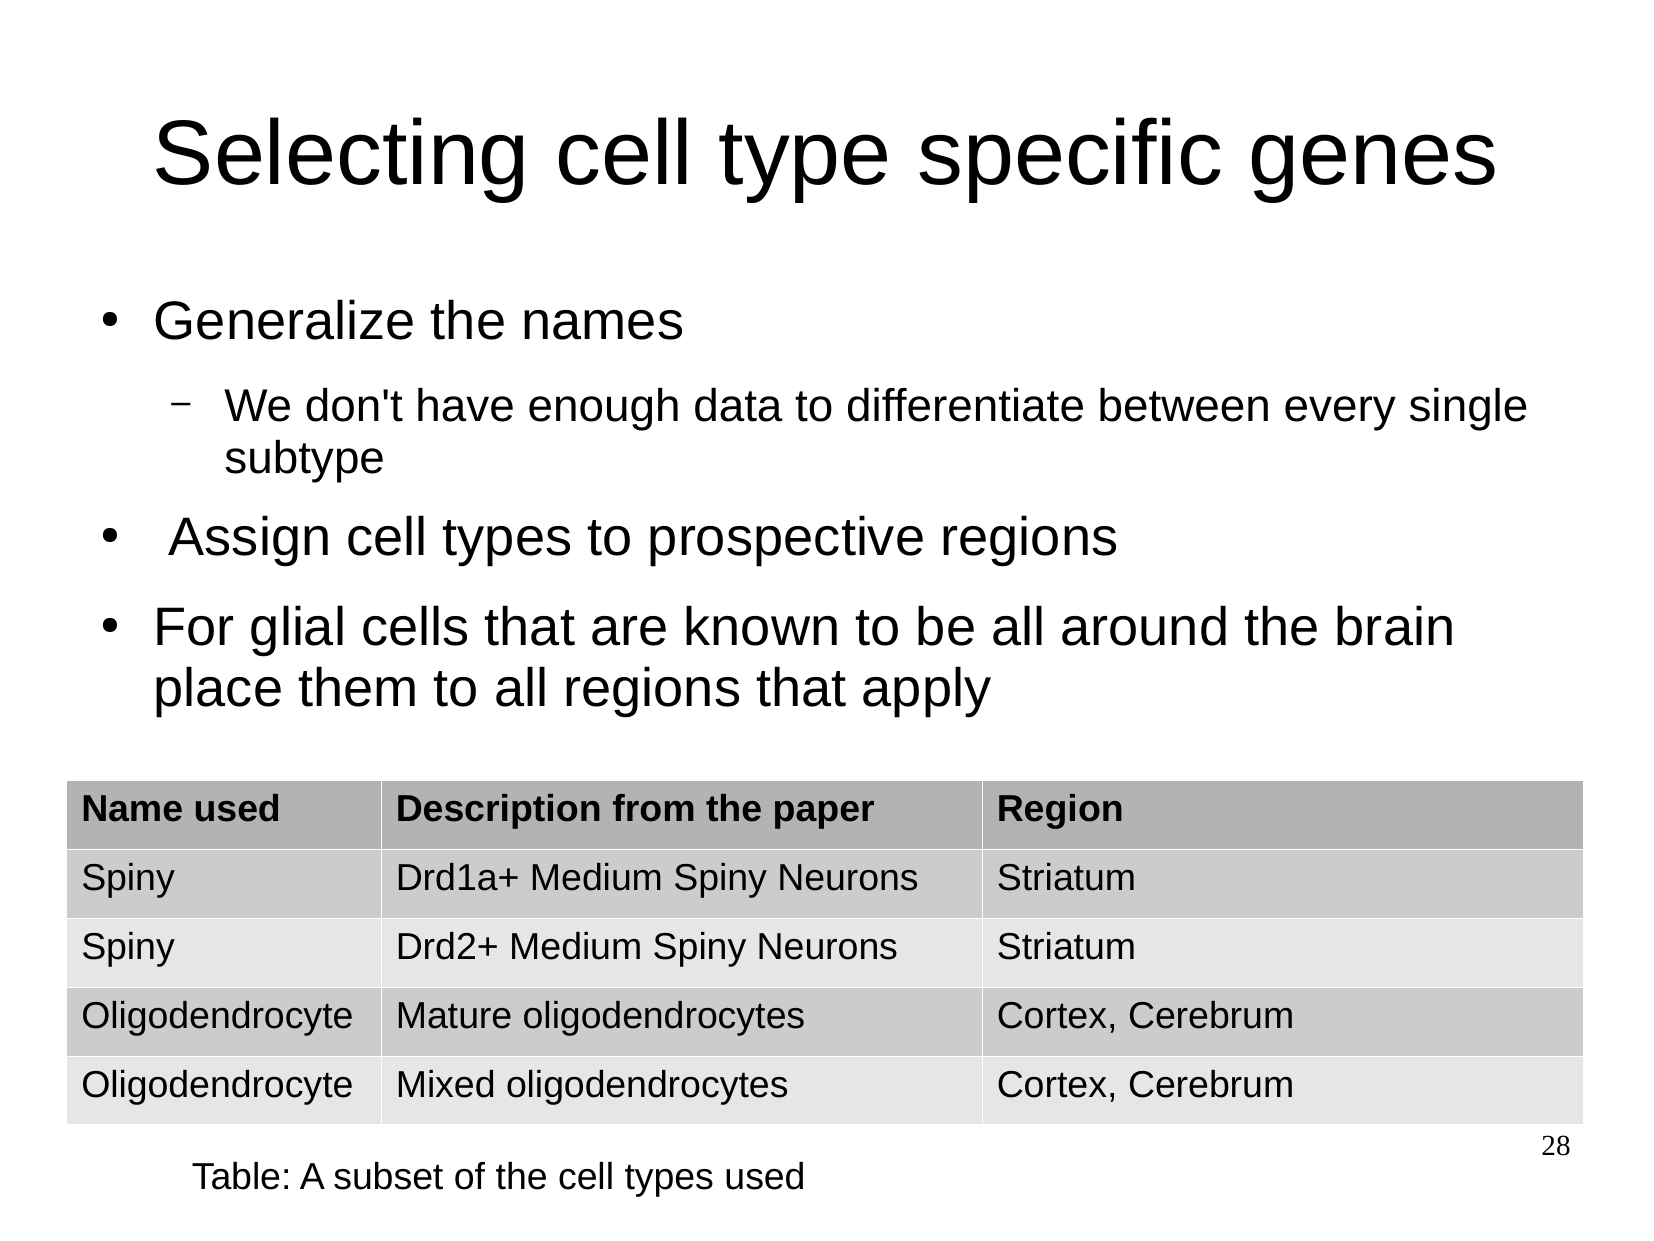

# Selecting cell type specific genes
Generalize the names
We don't have enough data to differentiate between every single subtype
 Assign cell types to prospective regions
For glial cells that are known to be all around the brain place them to all regions that apply
| Name used | Description from the paper | Region |
| --- | --- | --- |
| Spiny | Drd1a+ Medium Spiny Neurons | Striatum |
| Spiny | Drd2+ Medium Spiny Neurons | Striatum |
| Oligodendrocyte | Mature oligodendrocytes | Cortex, Cerebrum |
| Oligodendrocyte | Mixed oligodendrocytes | Cortex, Cerebrum |
28
Table: A subset of the cell types used